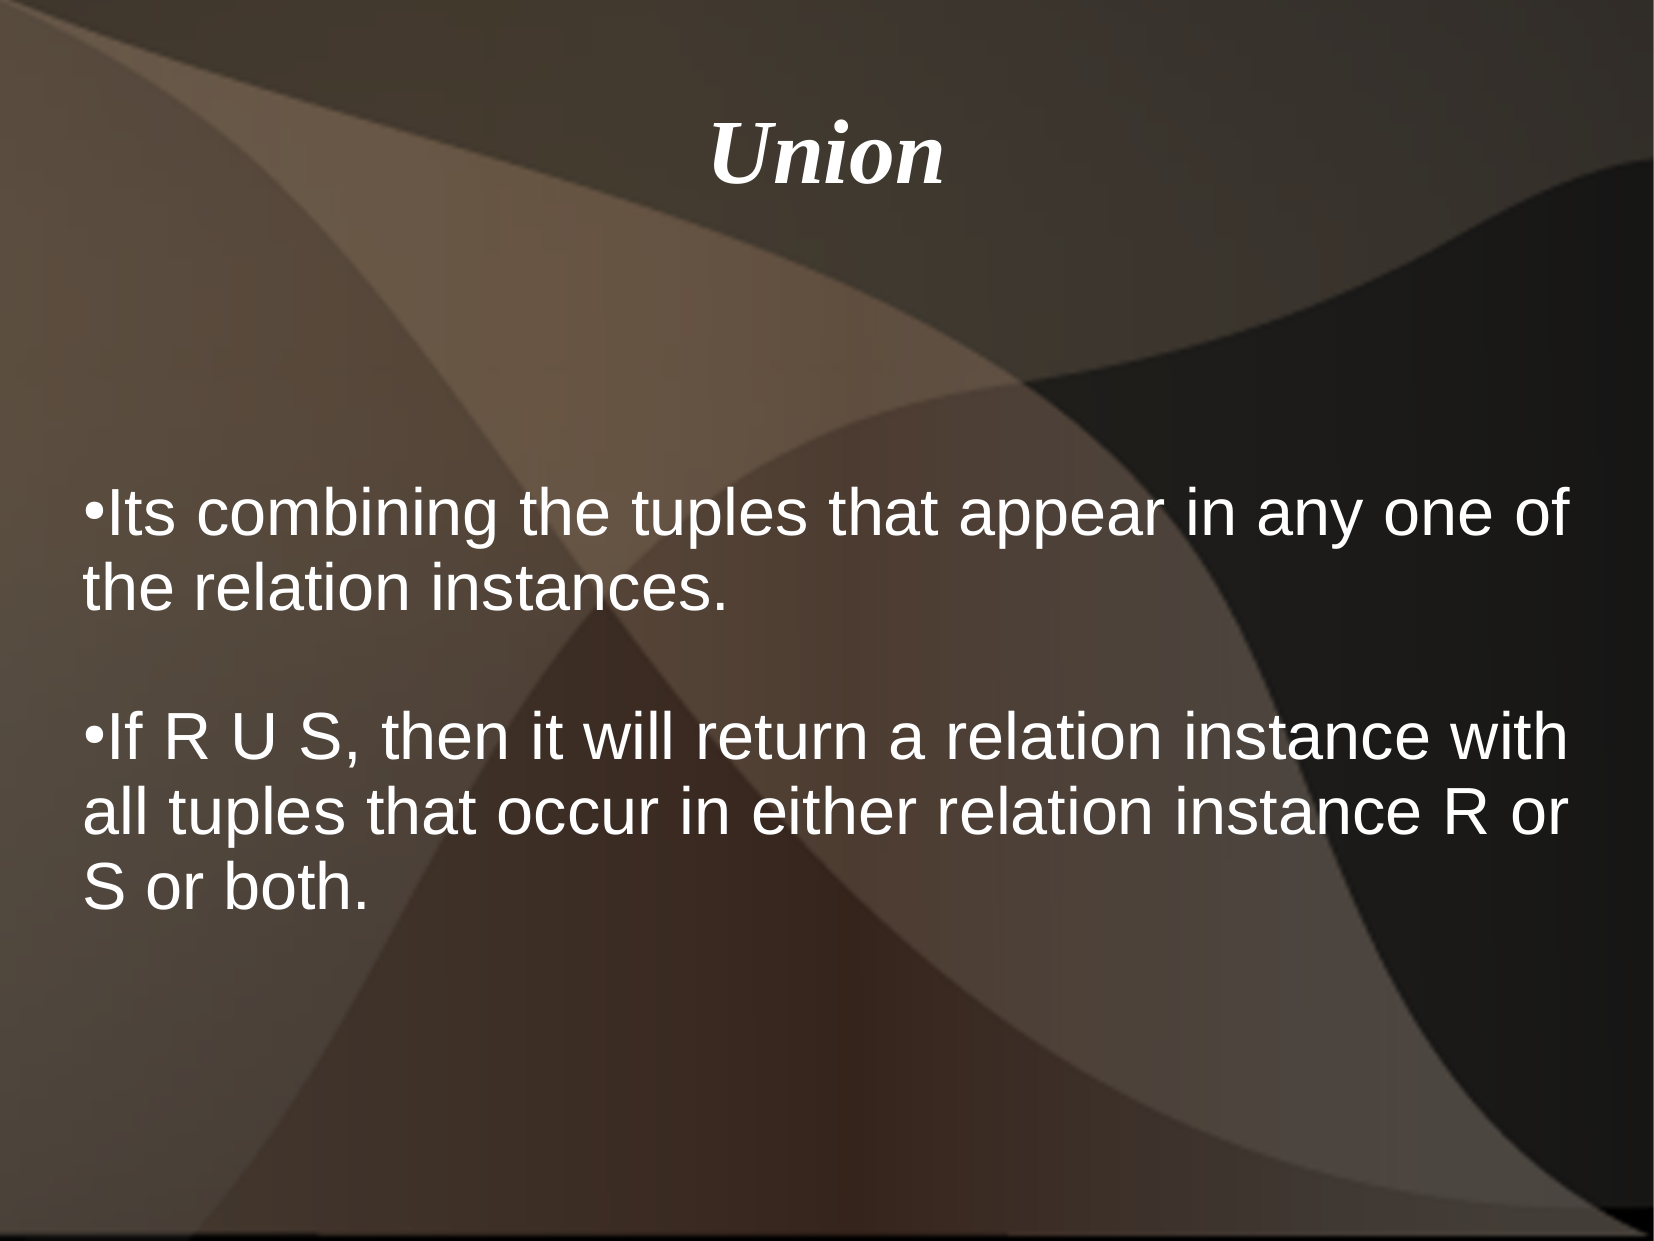

# Union
Its combining the tuples that appear in any one of the relation instances.
If R U S, then it will return a relation instance with all tuples that occur in either relation instance R or S or both.